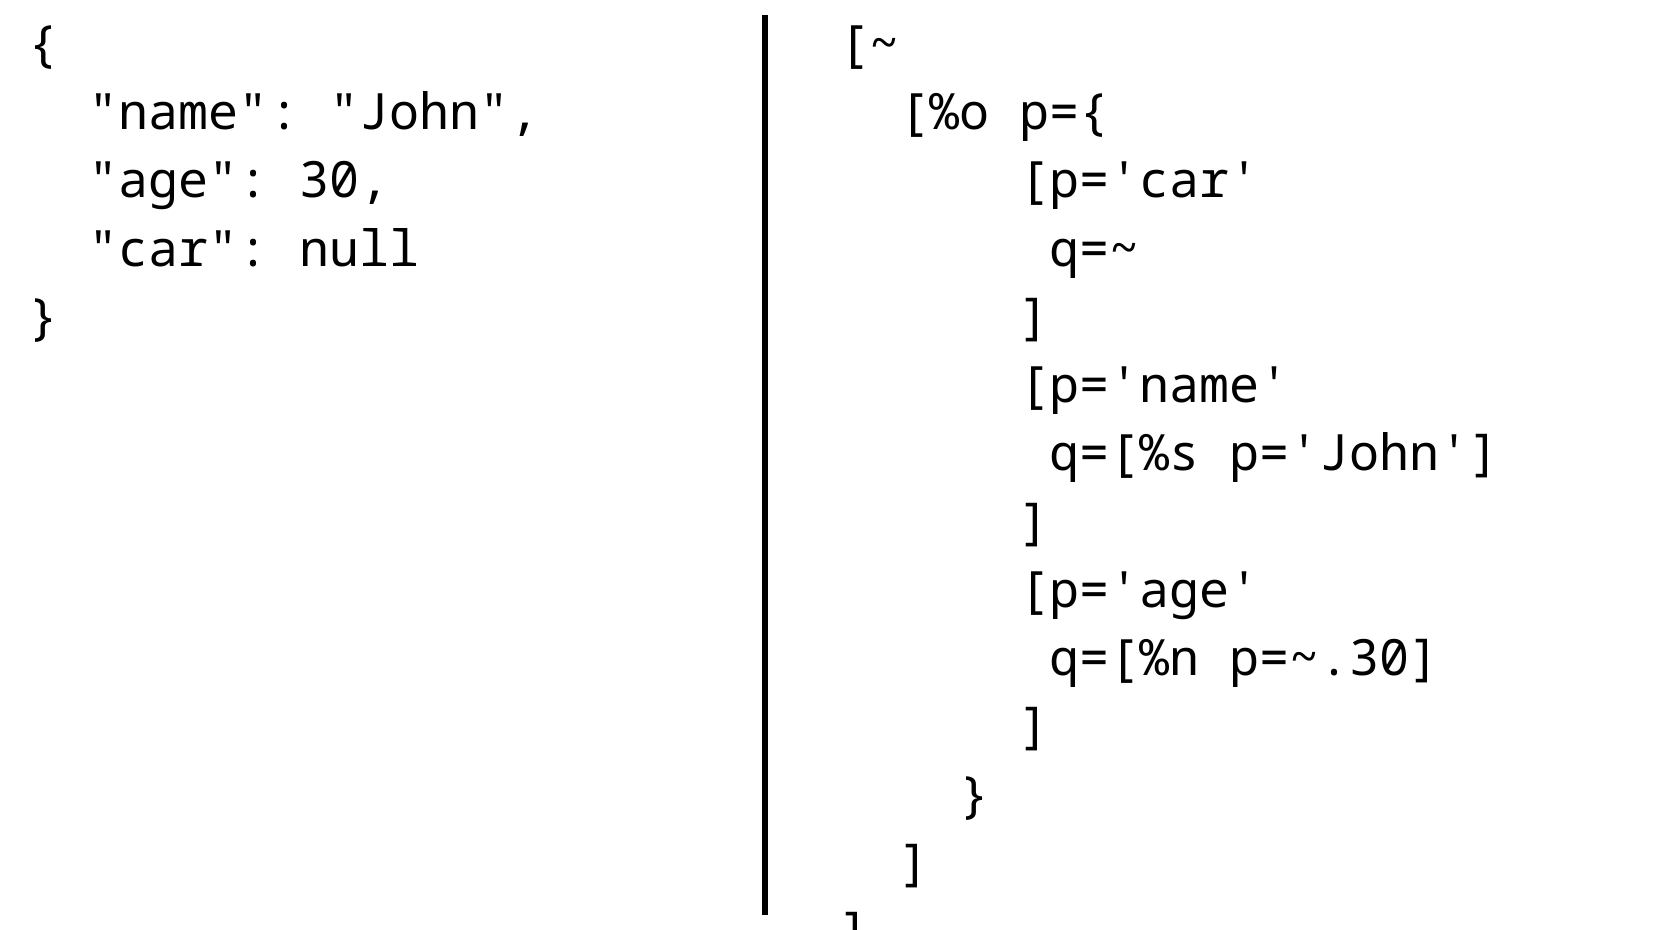

[~
 [%o p={
 [p='car'
 q=~
 ]
 [p='name'
 q=[%s p='John']
 ]
 [p='age'
 q=[%n p=~.30]
 ]
 }
 ]
]
{
 "name": "John",
 "age": 30,
 "car": null
}